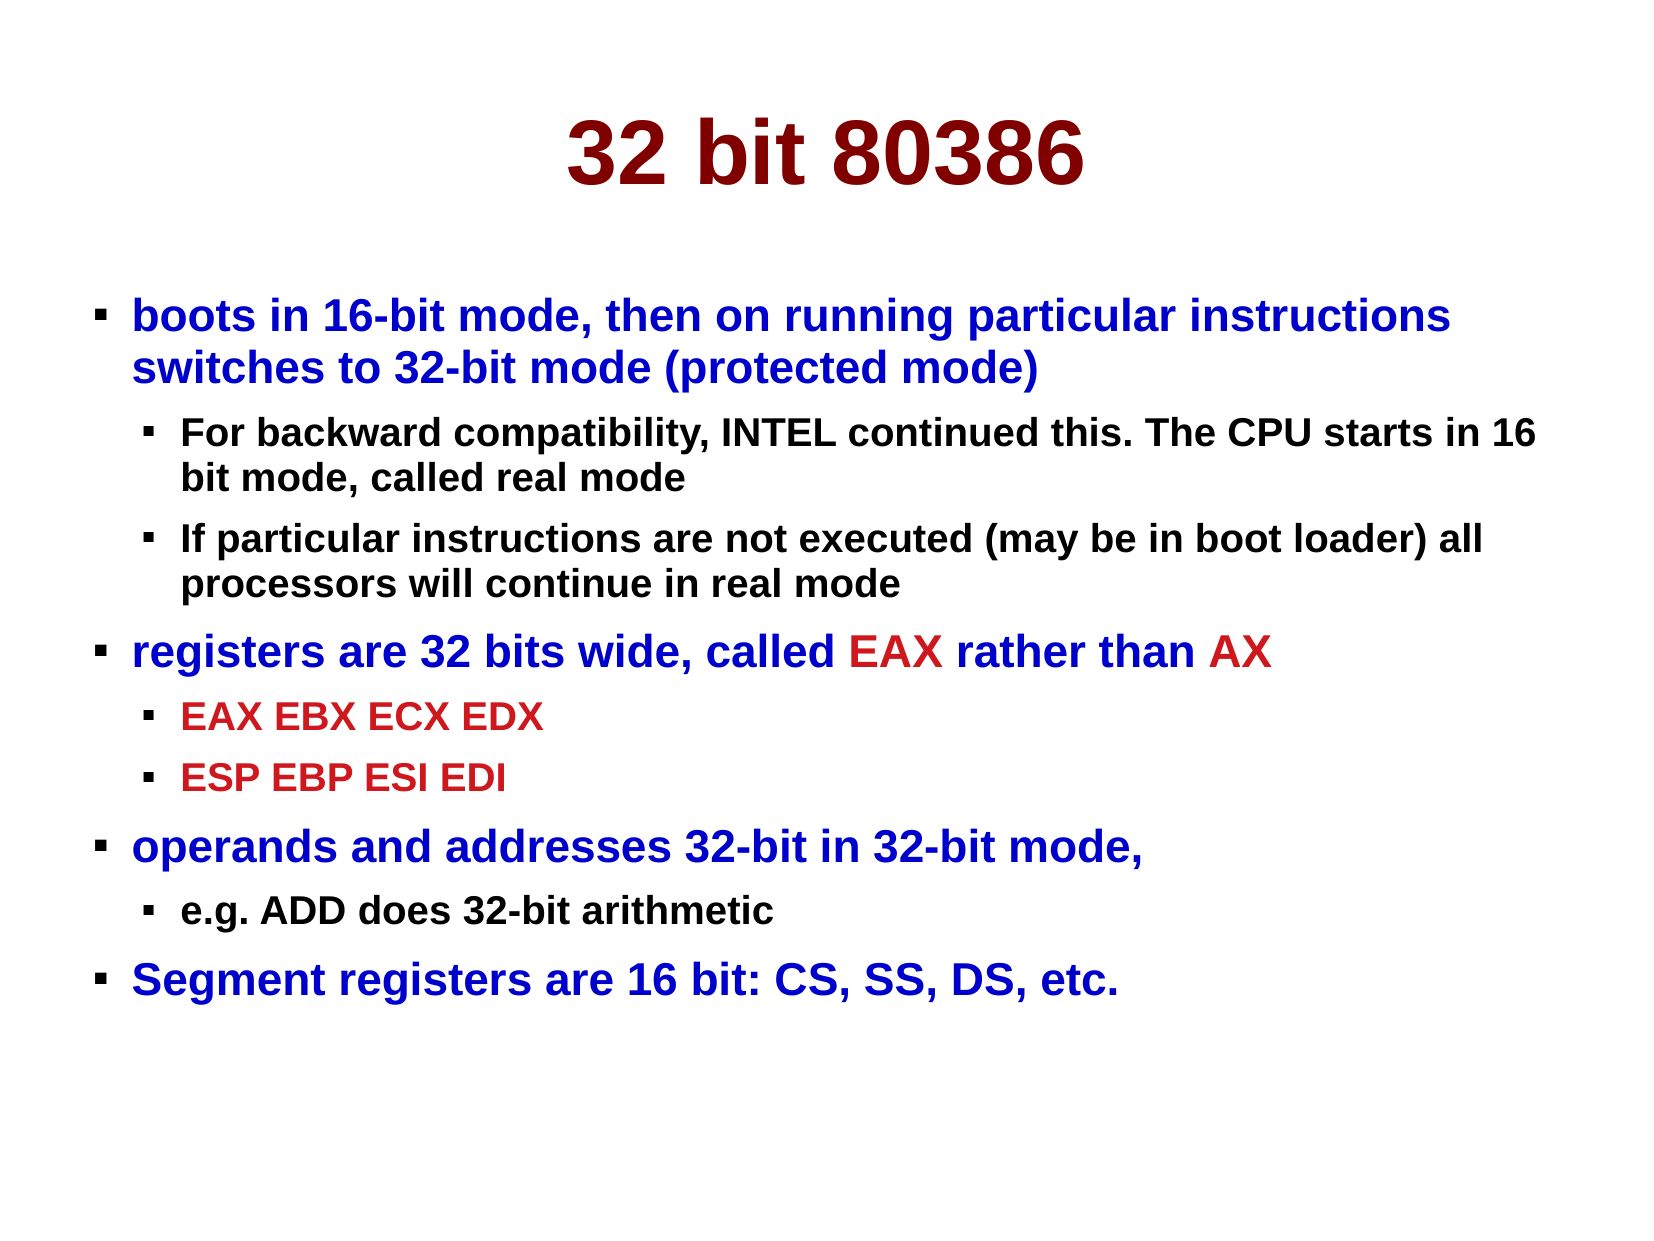

# 32 bit 80386
boots in 16-bit mode, then on running particular instructions switches to 32-bit mode (protected mode)
For backward compatibility, INTEL continued this. The CPU starts in 16 bit mode, called real mode
If particular instructions are not executed (may be in boot loader) all processors will continue in real mode
registers are 32 bits wide, called EAX rather than AX
EAX EBX ECX EDX
ESP EBP ESI EDI
operands and addresses 32-bit in 32-bit mode,
e.g. ADD does 32-bit arithmetic
Segment registers are 16 bit: CS, SS, DS, etc.